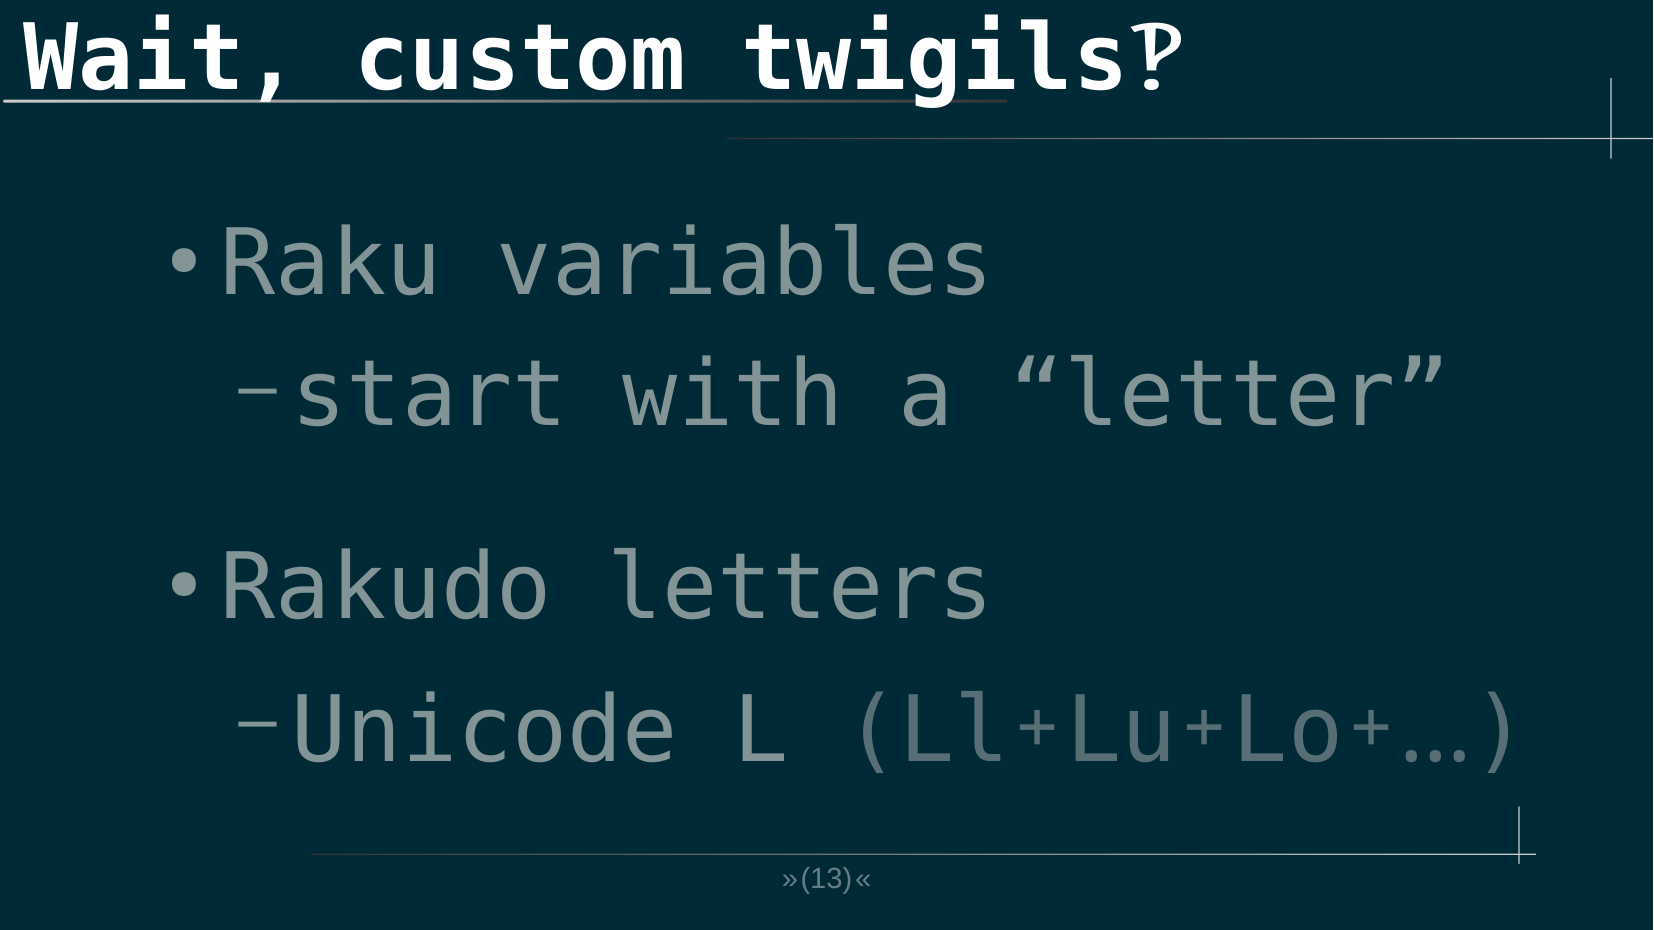

# Wait, custom twigils‽
Raku variables
start with a “letter”
Rakudo letters
Unicode L (Ll + Lu + Lo + …)